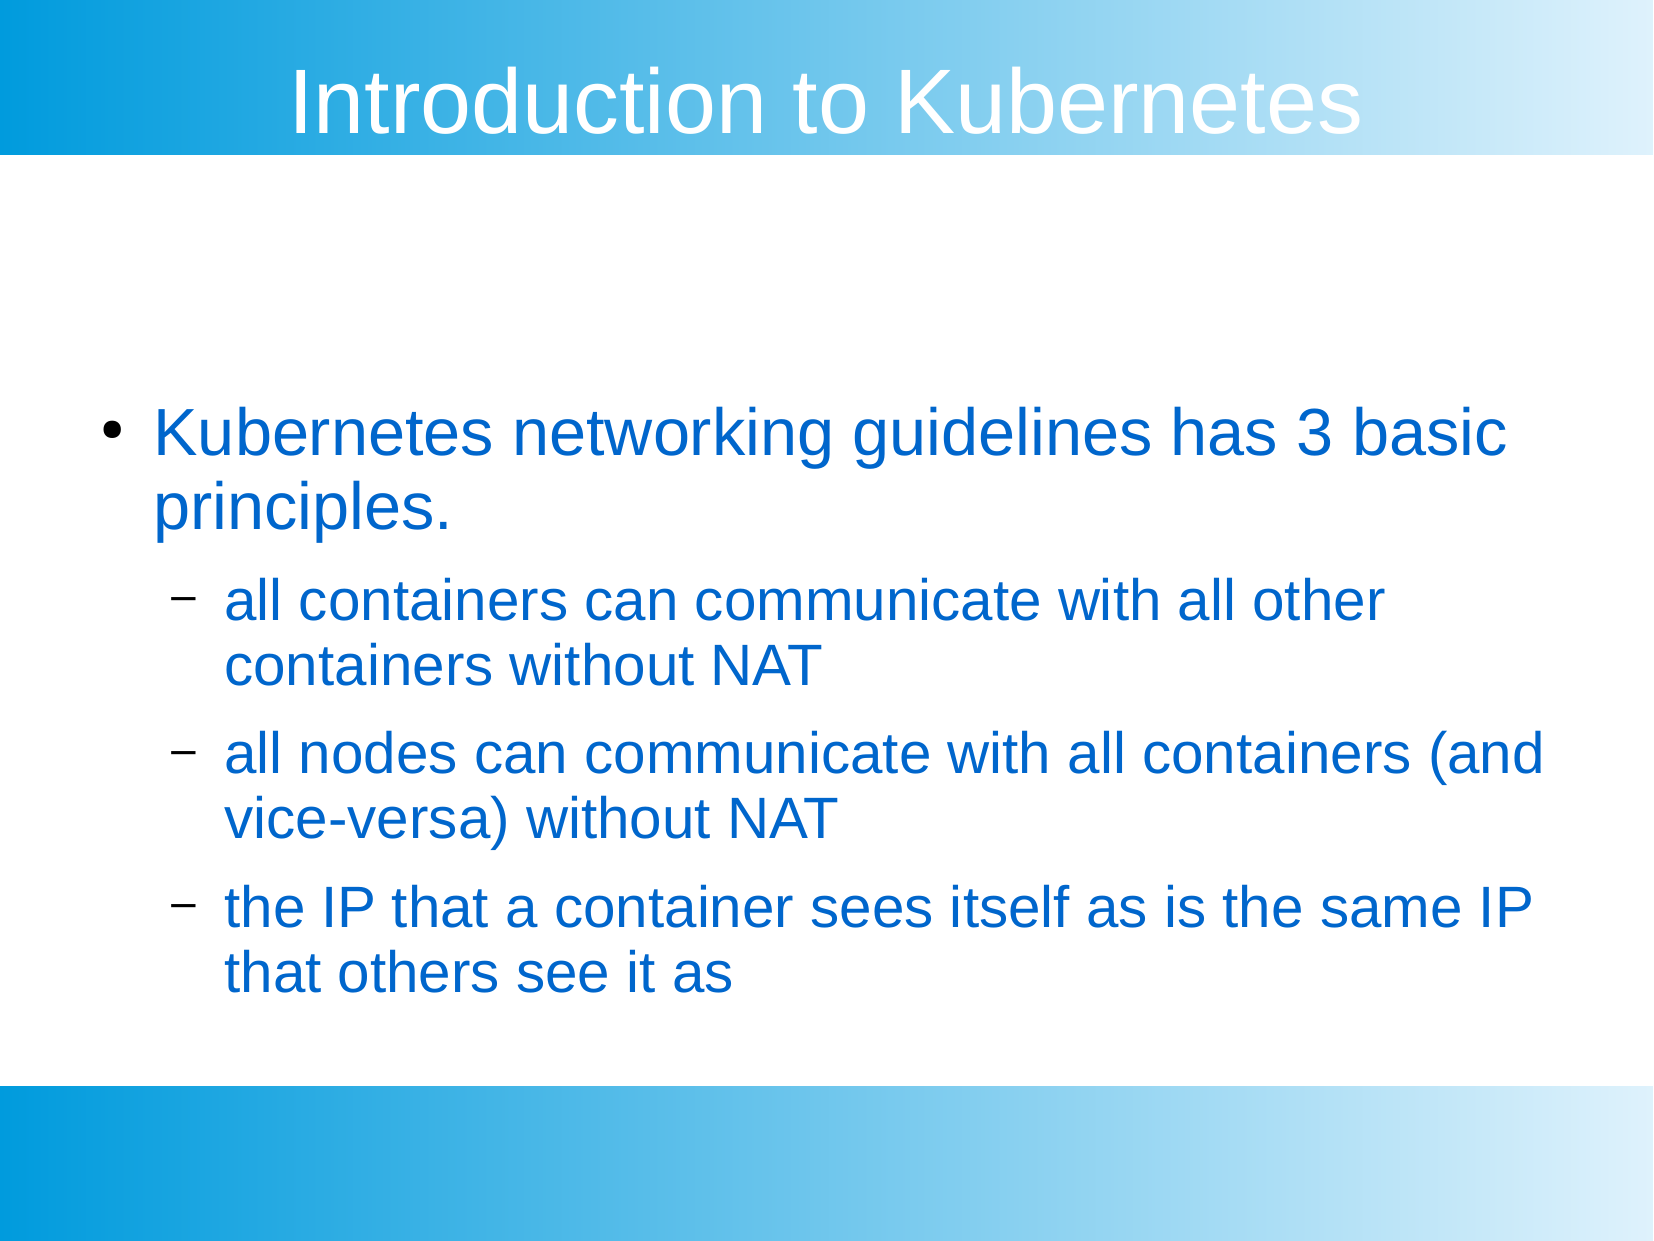

# Introduction to Kubernetes
Kubernetes networking guidelines has 3 basic principles.
all containers can communicate with all other containers without NAT
all nodes can communicate with all containers (and vice-versa) without NAT
the IP that a container sees itself as is the same IP that others see it as